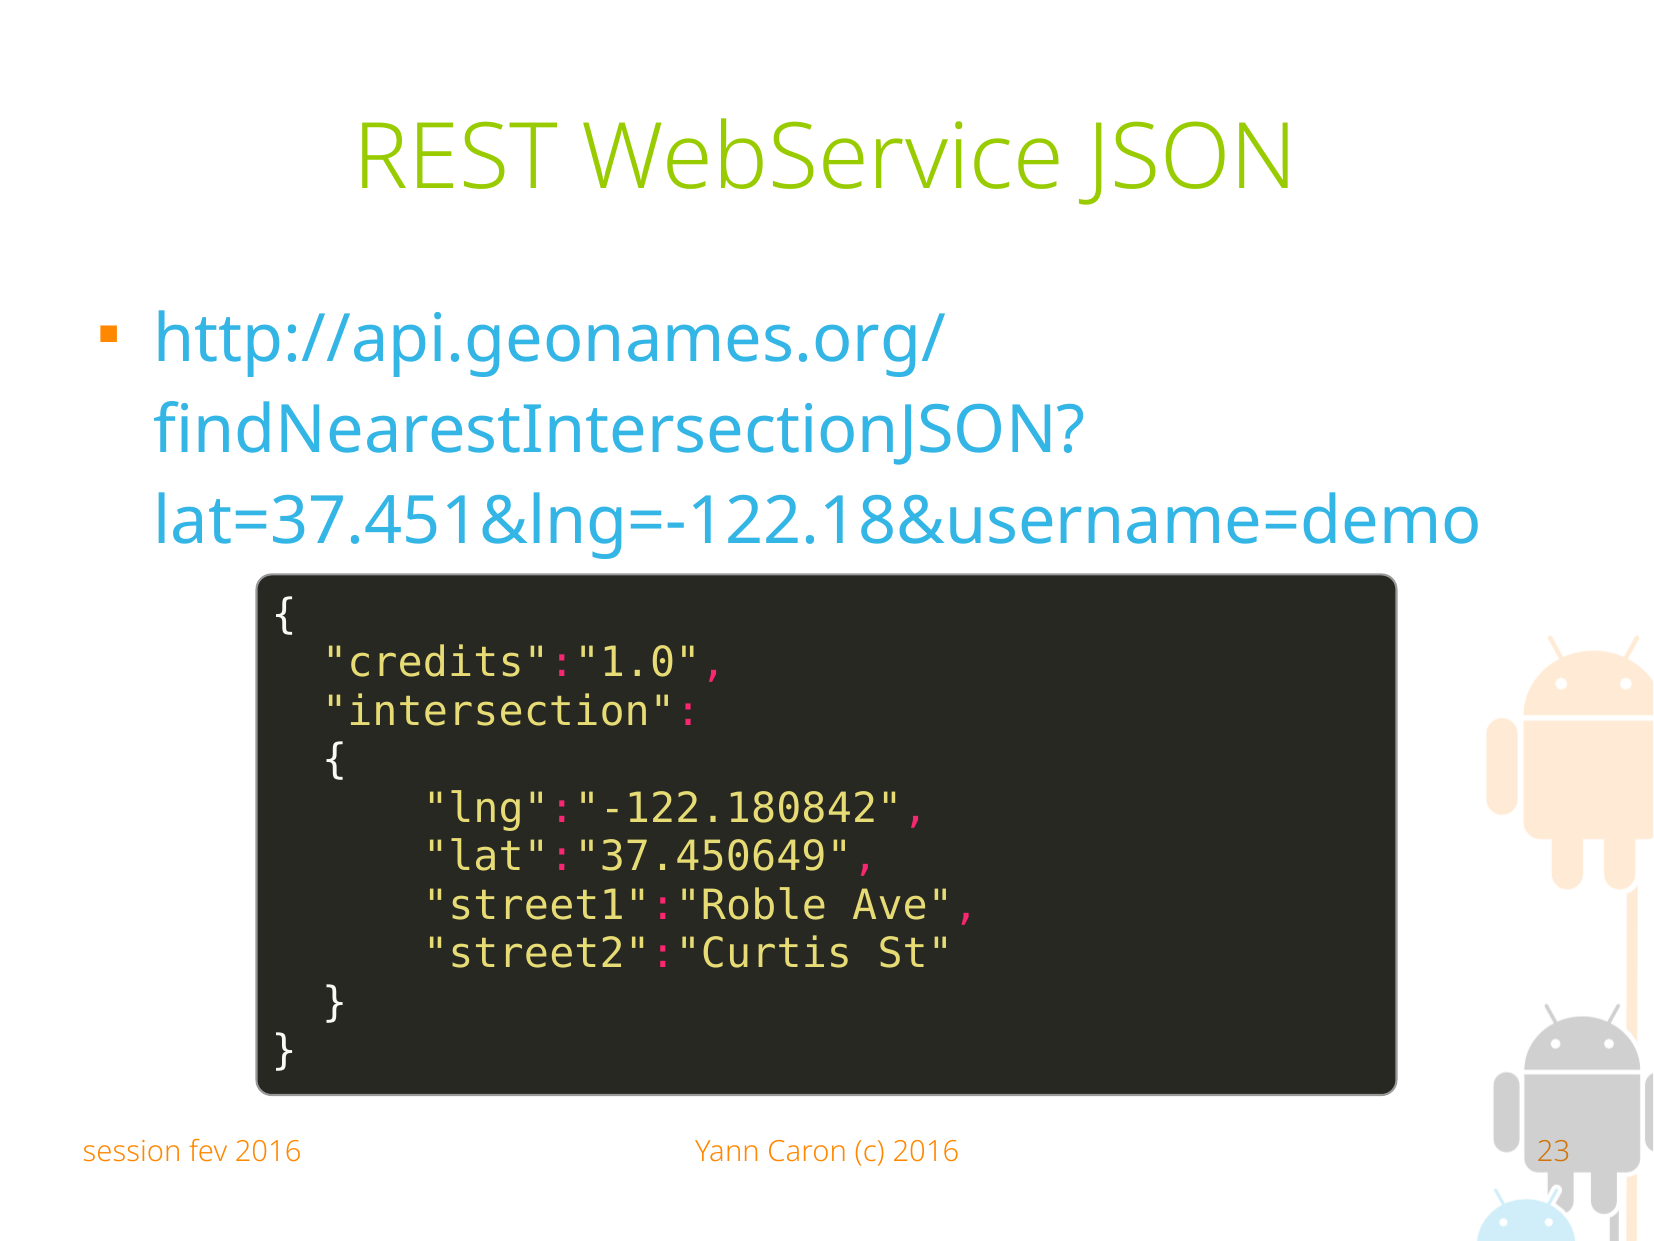

# REST WebService JSON
http://api.geonames.org/findNearestIntersectionJSON?lat=37.451&lng=-122.18&username=demo
{
 "credits":"1.0",
 "intersection":
 {
 "lng":"-122.180842",
 "lat":"37.450649",
 "street1":"Roble Ave",
 "street2":"Curtis St"
 }
}
session fev 2016
Yann Caron (c) 2016
23